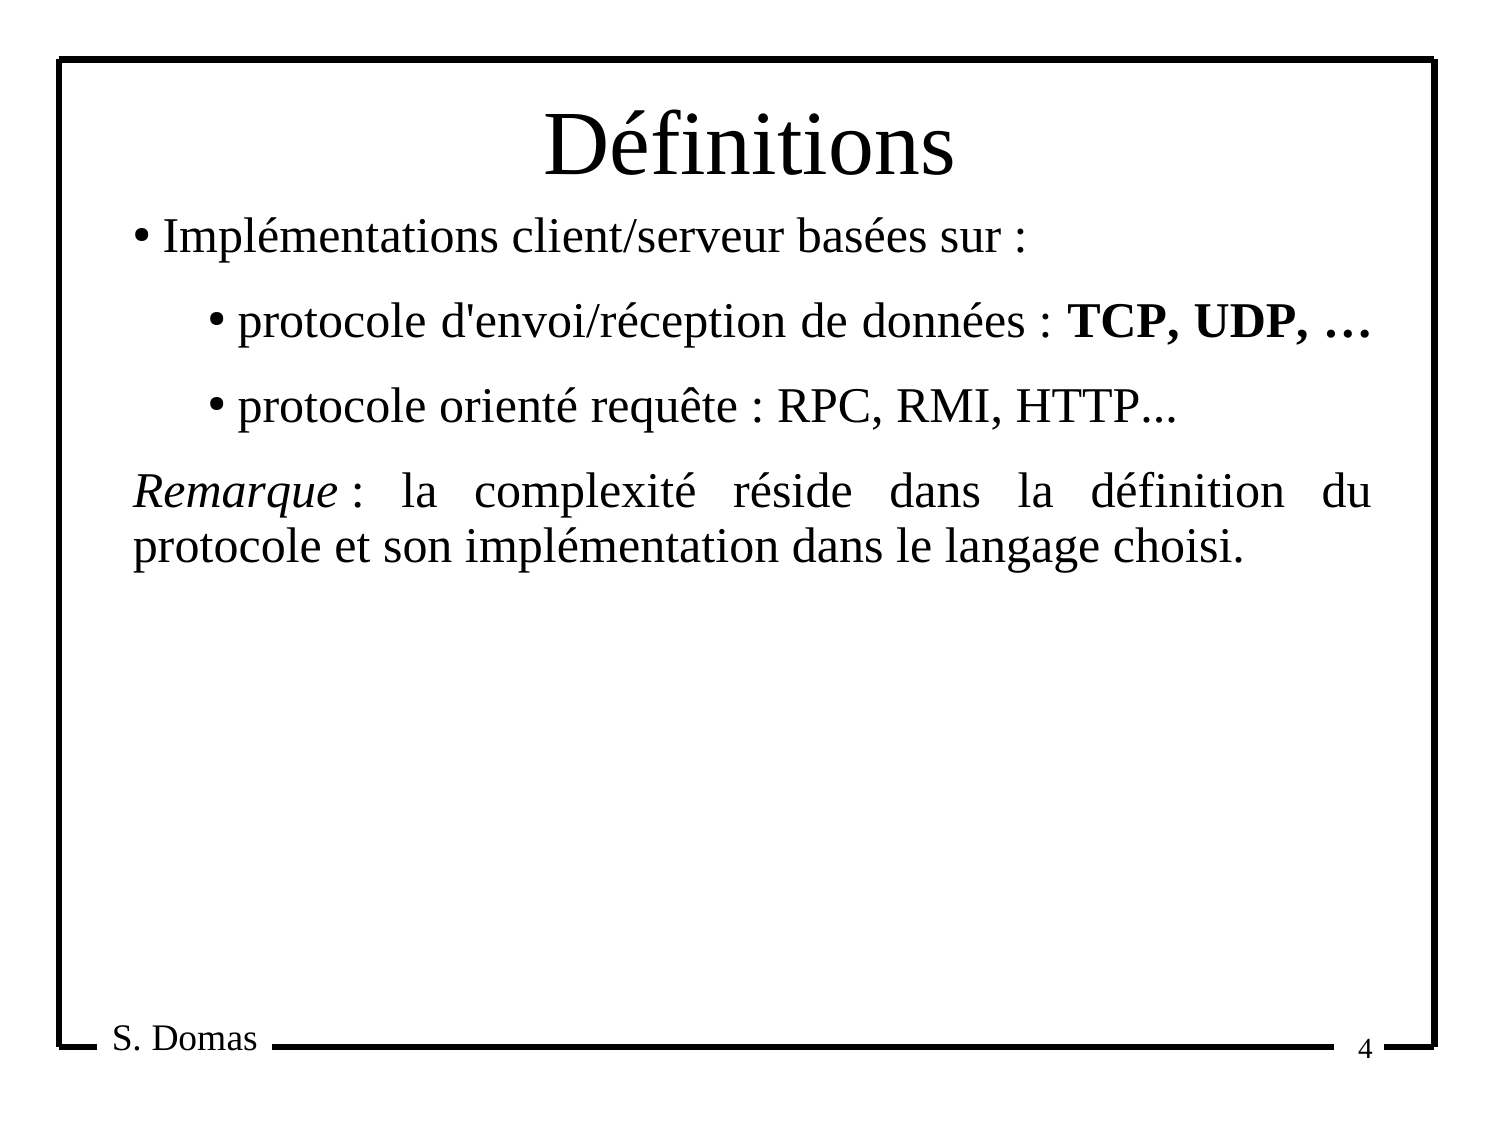

# Définitions
S. Domas
Implémentations client/serveur basées sur :
protocole d'envoi/réception de données : TCP, UDP, …
protocole orienté requête : RPC, RMI, HTTP...
Remarque : la complexité réside dans la définition du protocole et son implémentation dans le langage choisi.
4